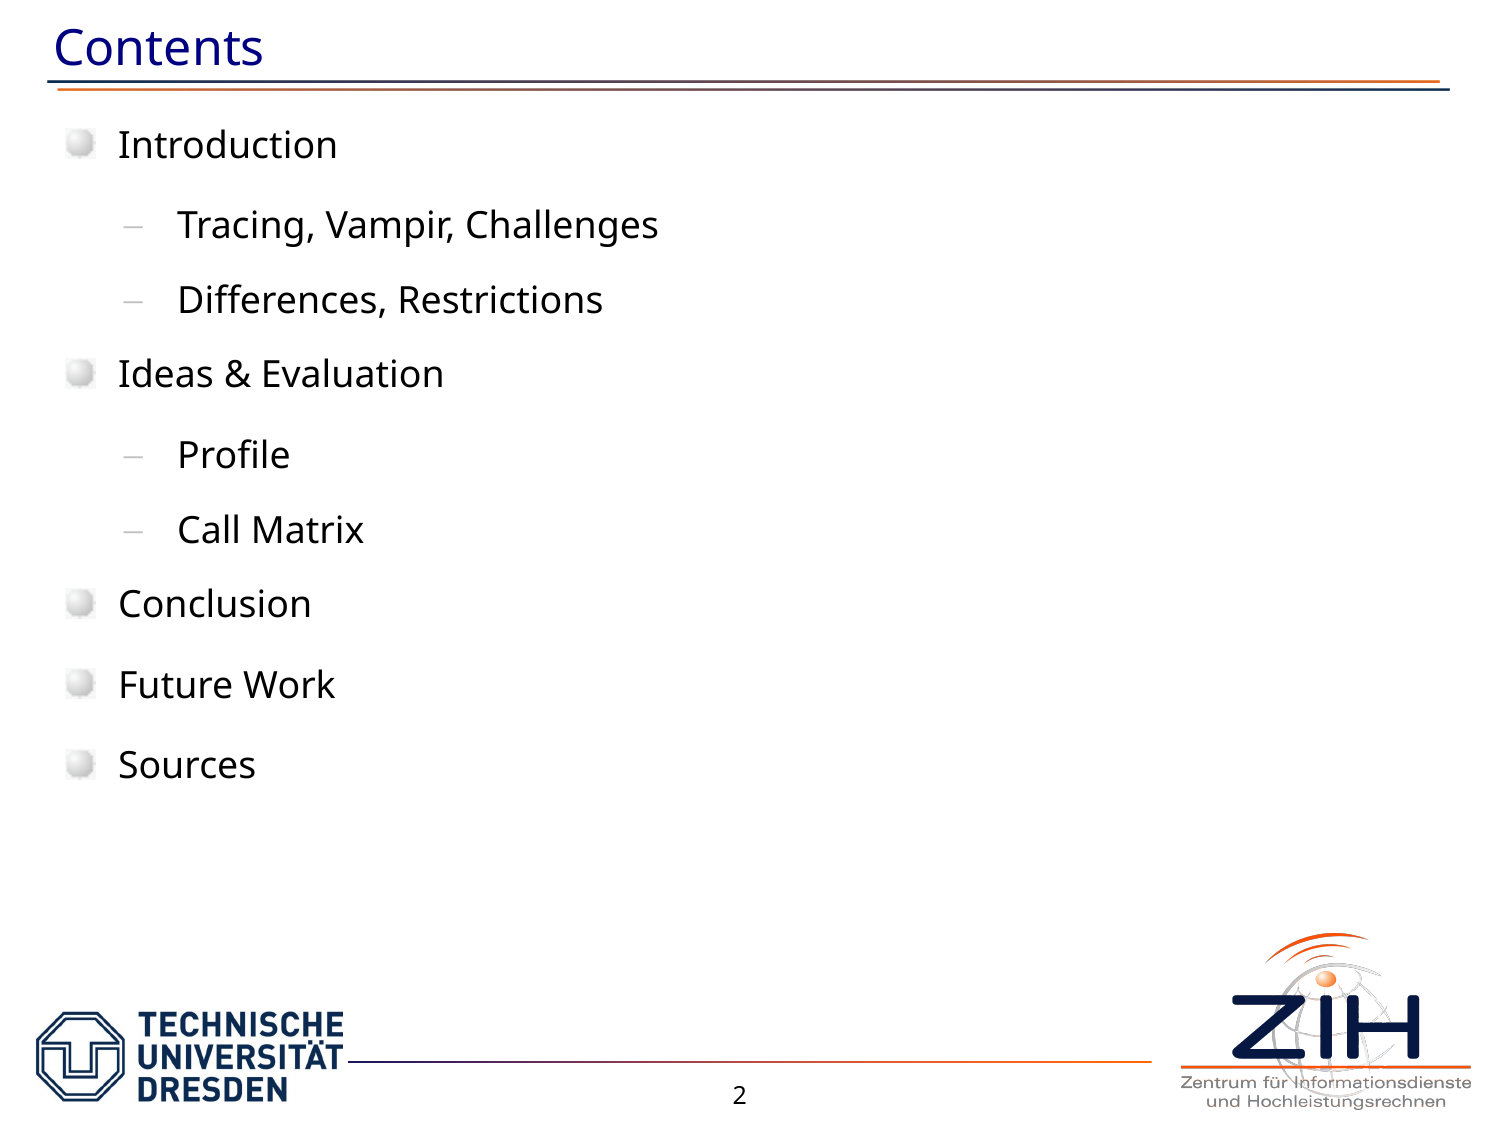

# Contents
Introduction
Tracing, Vampir, Challenges
Differences, Restrictions
Ideas & Evaluation
Profile
Call Matrix
Conclusion
Future Work
Sources
2